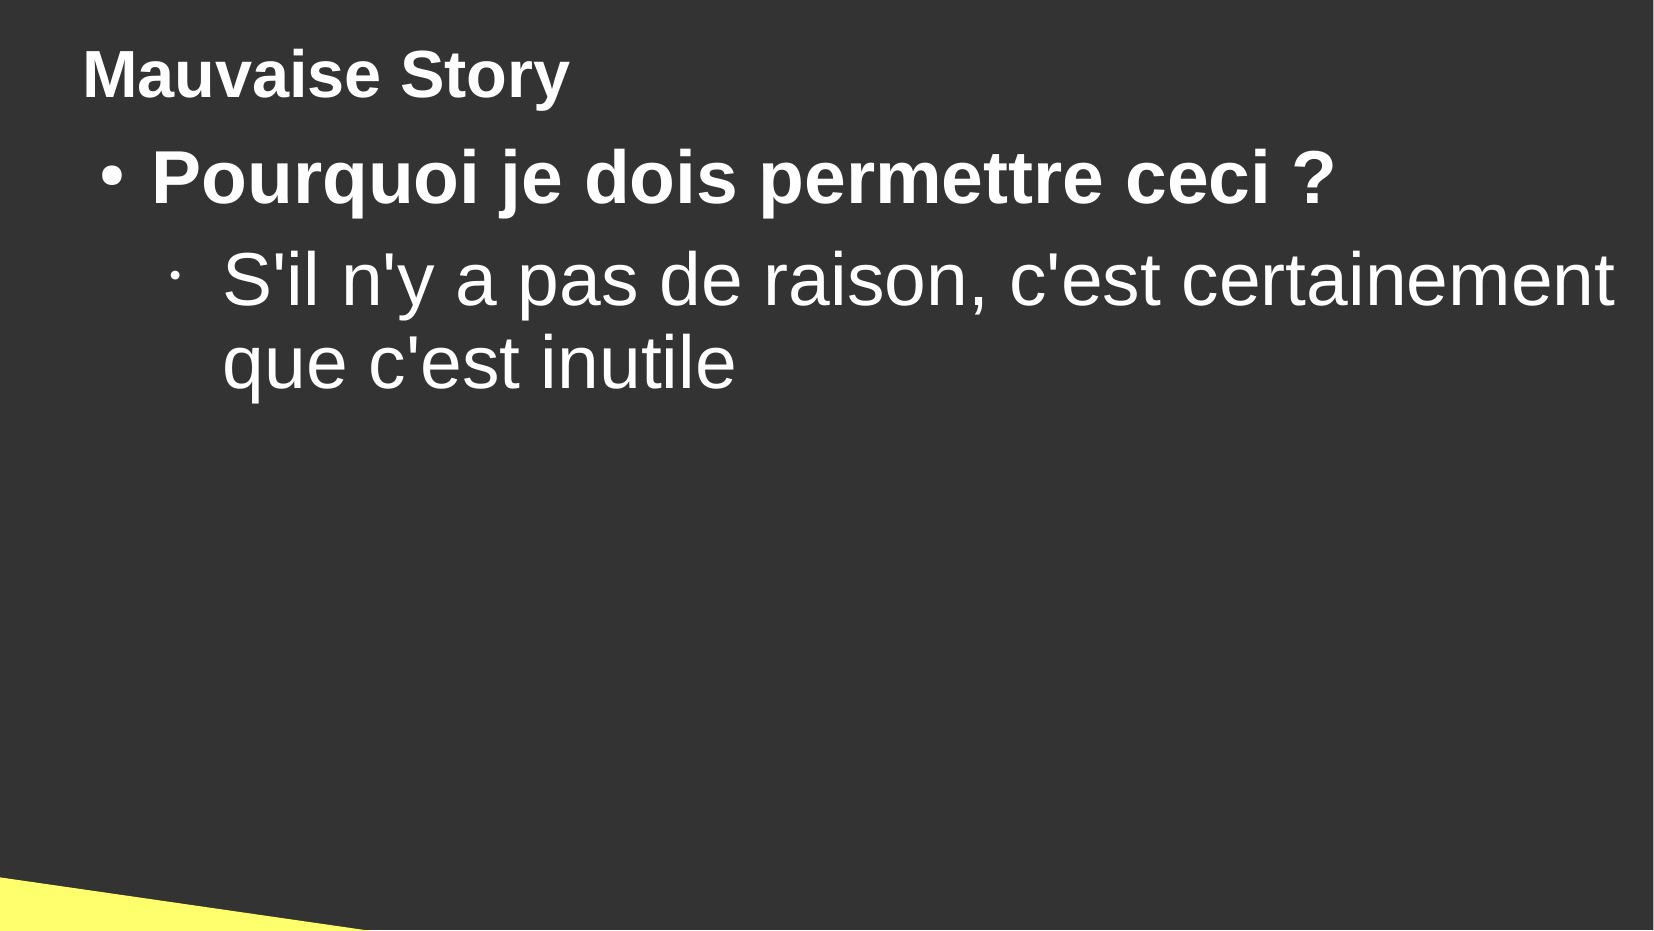

# Mauvaise Story
Pourquoi je dois permettre ceci ?
S'il n'y a pas de raison, c'est certainement que c'est inutile